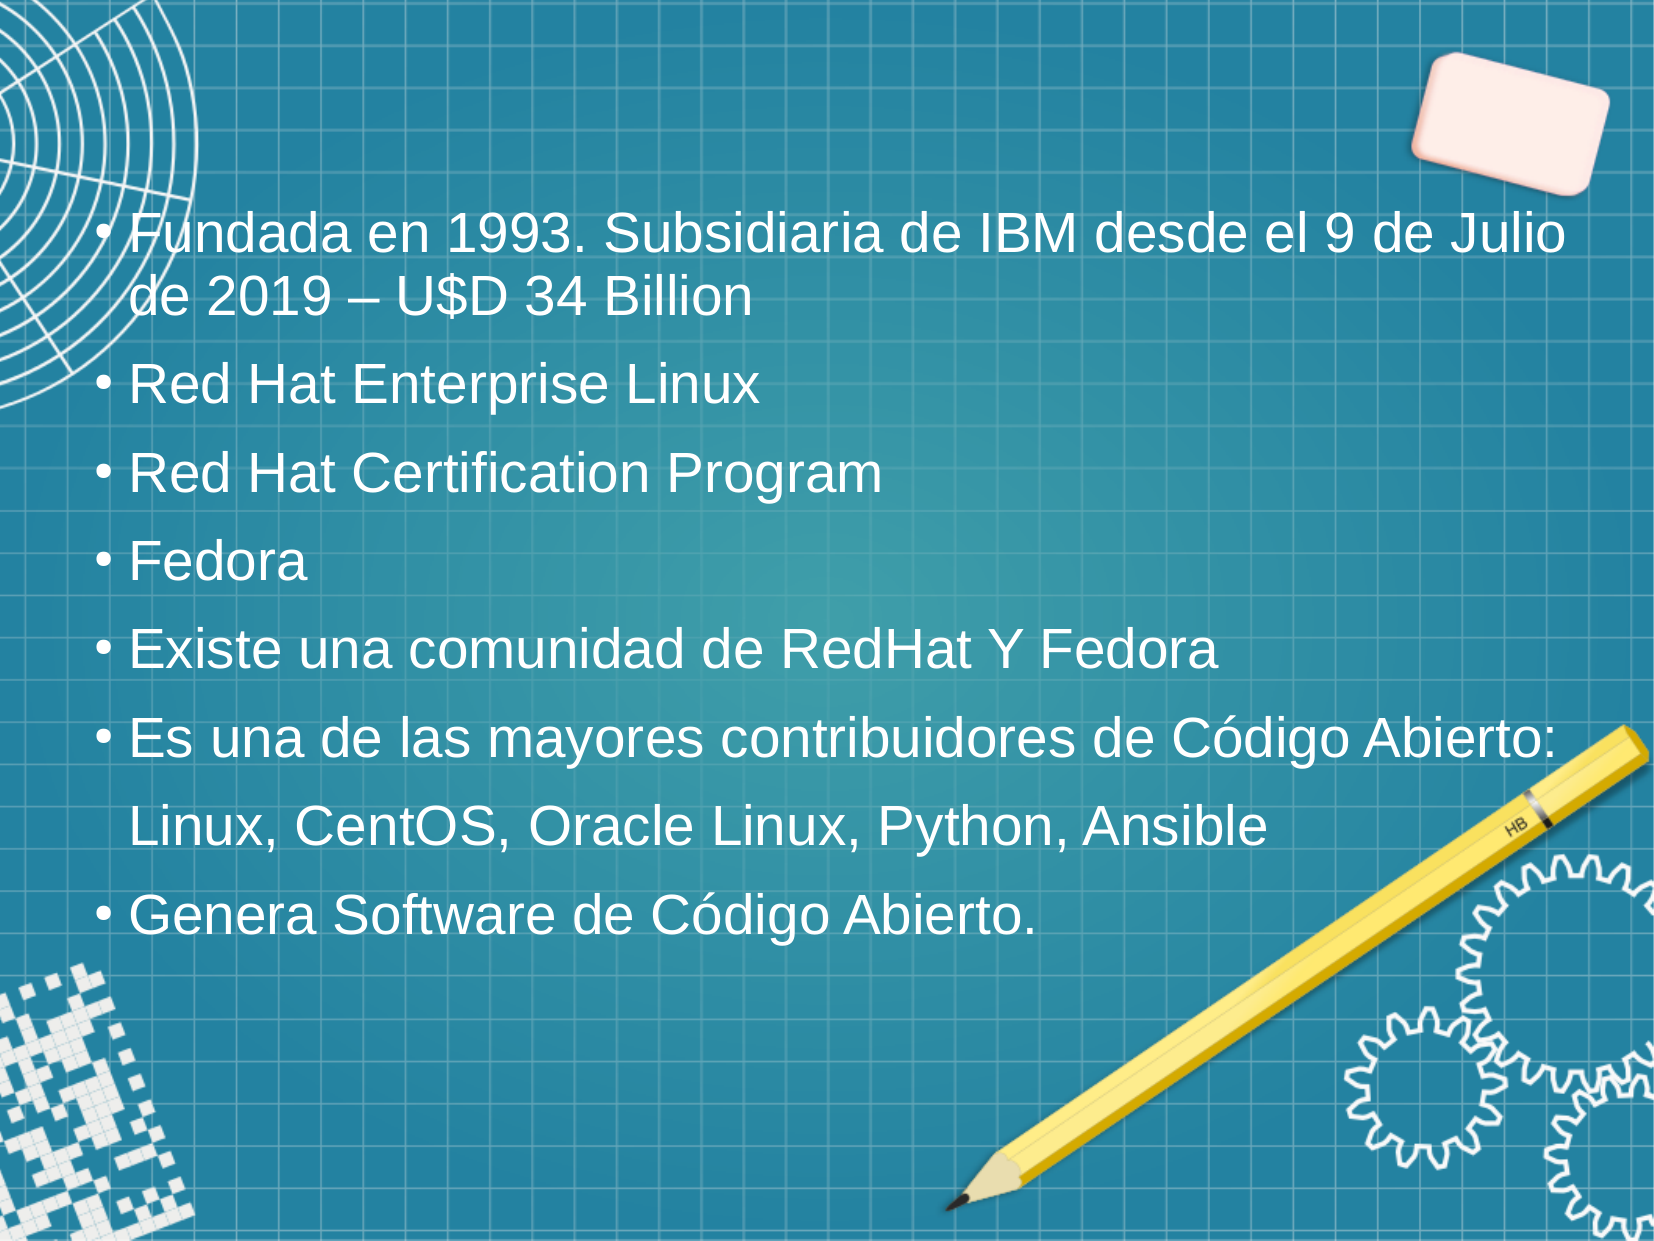

# Fundada en 1993. Subsidiaria de IBM desde el 9 de Julio de 2019 – U$D 34 Billion
Red Hat Enterprise Linux
Red Hat Certification Program
Fedora
Existe una comunidad de RedHat Y Fedora
Es una de las mayores contribuidores de Código Abierto:
Linux, CentOS, Oracle Linux, Python, Ansible
Genera Software de Código Abierto.